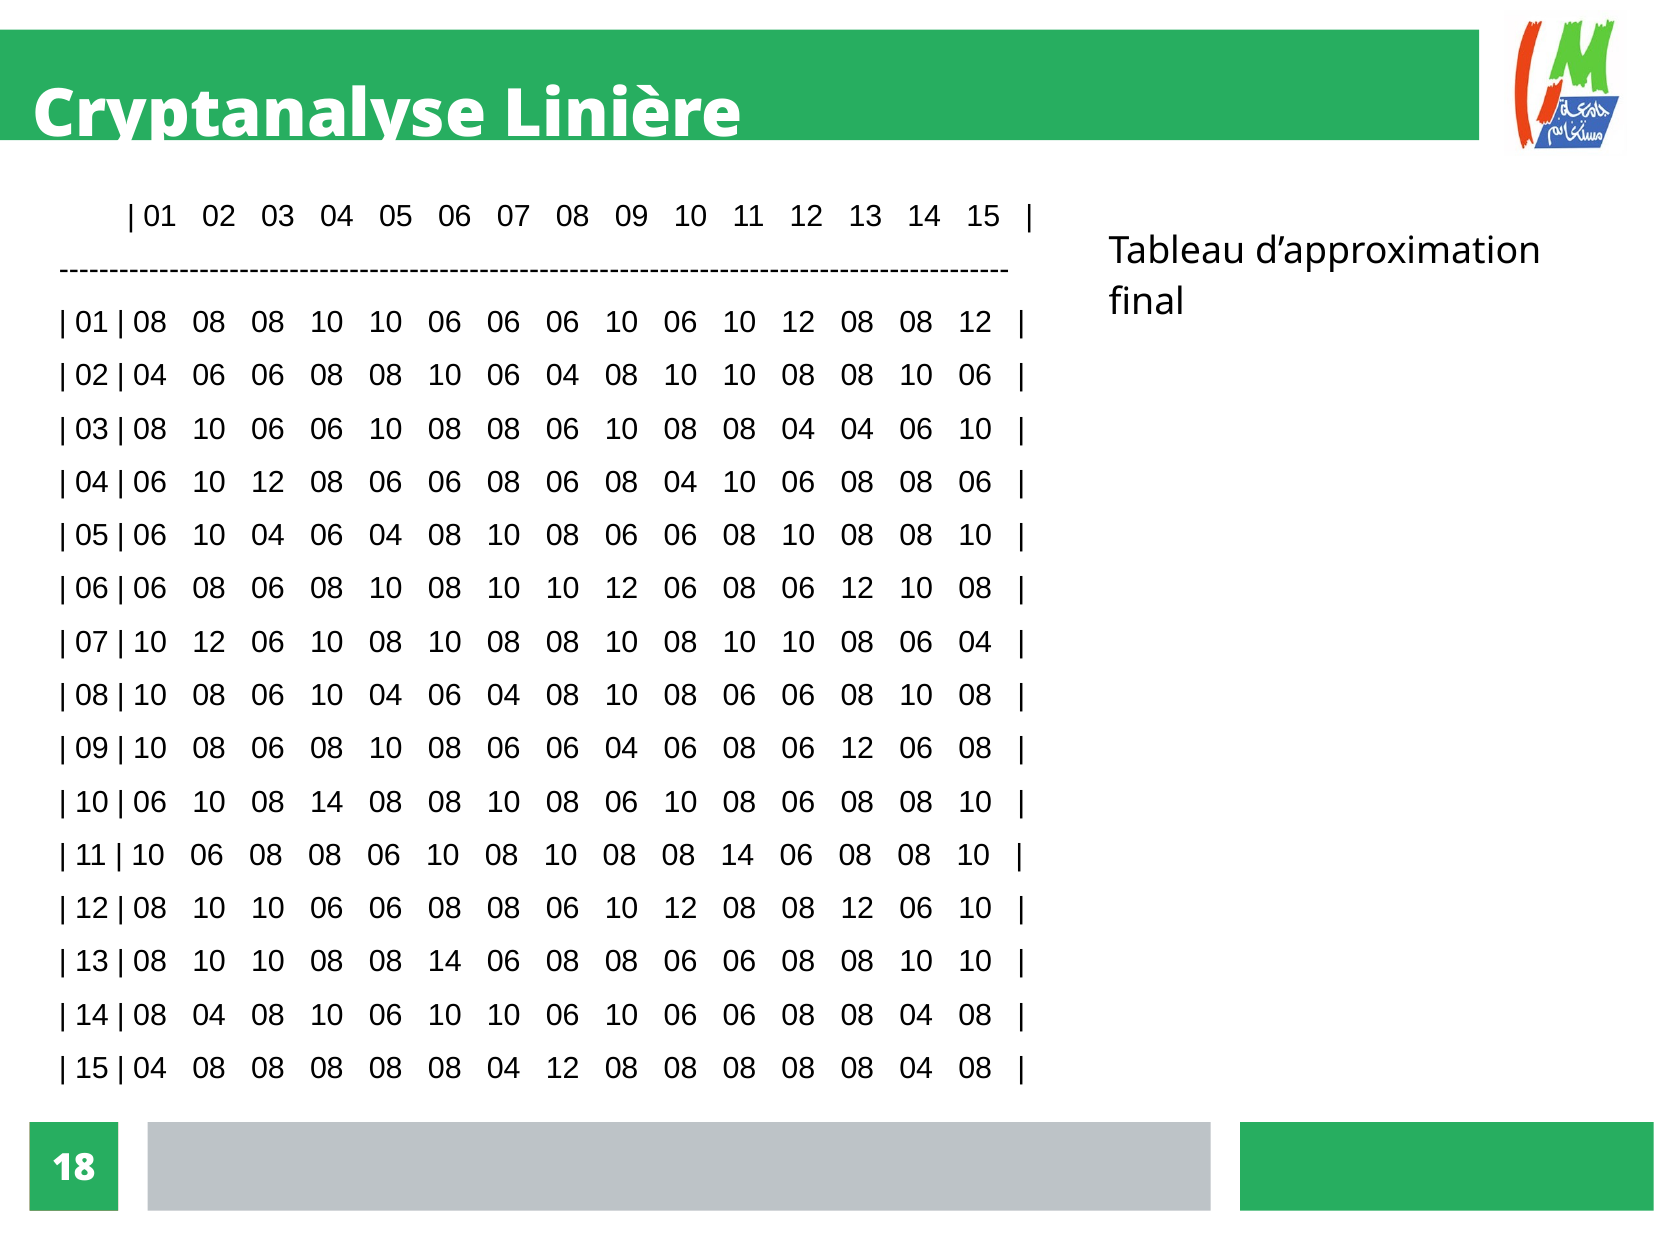

# Cryptanalyse Linière
 | 01 02 03 04 05 06 07 08 09 10 11 12 13 14 15 |
-----------------------------------------------------------------------------------------------
| 01 | 08 08 08 10 10 06 06 06 10 06 10 12 08 08 12 |
| 02 | 04 06 06 08 08 10 06 04 08 10 10 08 08 10 06 |
| 03 | 08 10 06 06 10 08 08 06 10 08 08 04 04 06 10 |
| 04 | 06 10 12 08 06 06 08 06 08 04 10 06 08 08 06 |
| 05 | 06 10 04 06 04 08 10 08 06 06 08 10 08 08 10 |
| 06 | 06 08 06 08 10 08 10 10 12 06 08 06 12 10 08 |
| 07 | 10 12 06 10 08 10 08 08 10 08 10 10 08 06 04 |
| 08 | 10 08 06 10 04 06 04 08 10 08 06 06 08 10 08 |
| 09 | 10 08 06 08 10 08 06 06 04 06 08 06 12 06 08 |
| 10 | 06 10 08 14 08 08 10 08 06 10 08 06 08 08 10 |
| 11 | 10 06 08 08 06 10 08 10 08 08 14 06 08 08 10 |
| 12 | 08 10 10 06 06 08 08 06 10 12 08 08 12 06 10 |
| 13 | 08 10 10 08 08 14 06 08 08 06 06 08 08 10 10 |
| 14 | 08 04 08 10 06 10 10 06 10 06 06 08 08 04 08 |
| 15 | 04 08 08 08 08 08 04 12 08 08 08 08 08 04 08 |
Tableau d’approximation
final
18